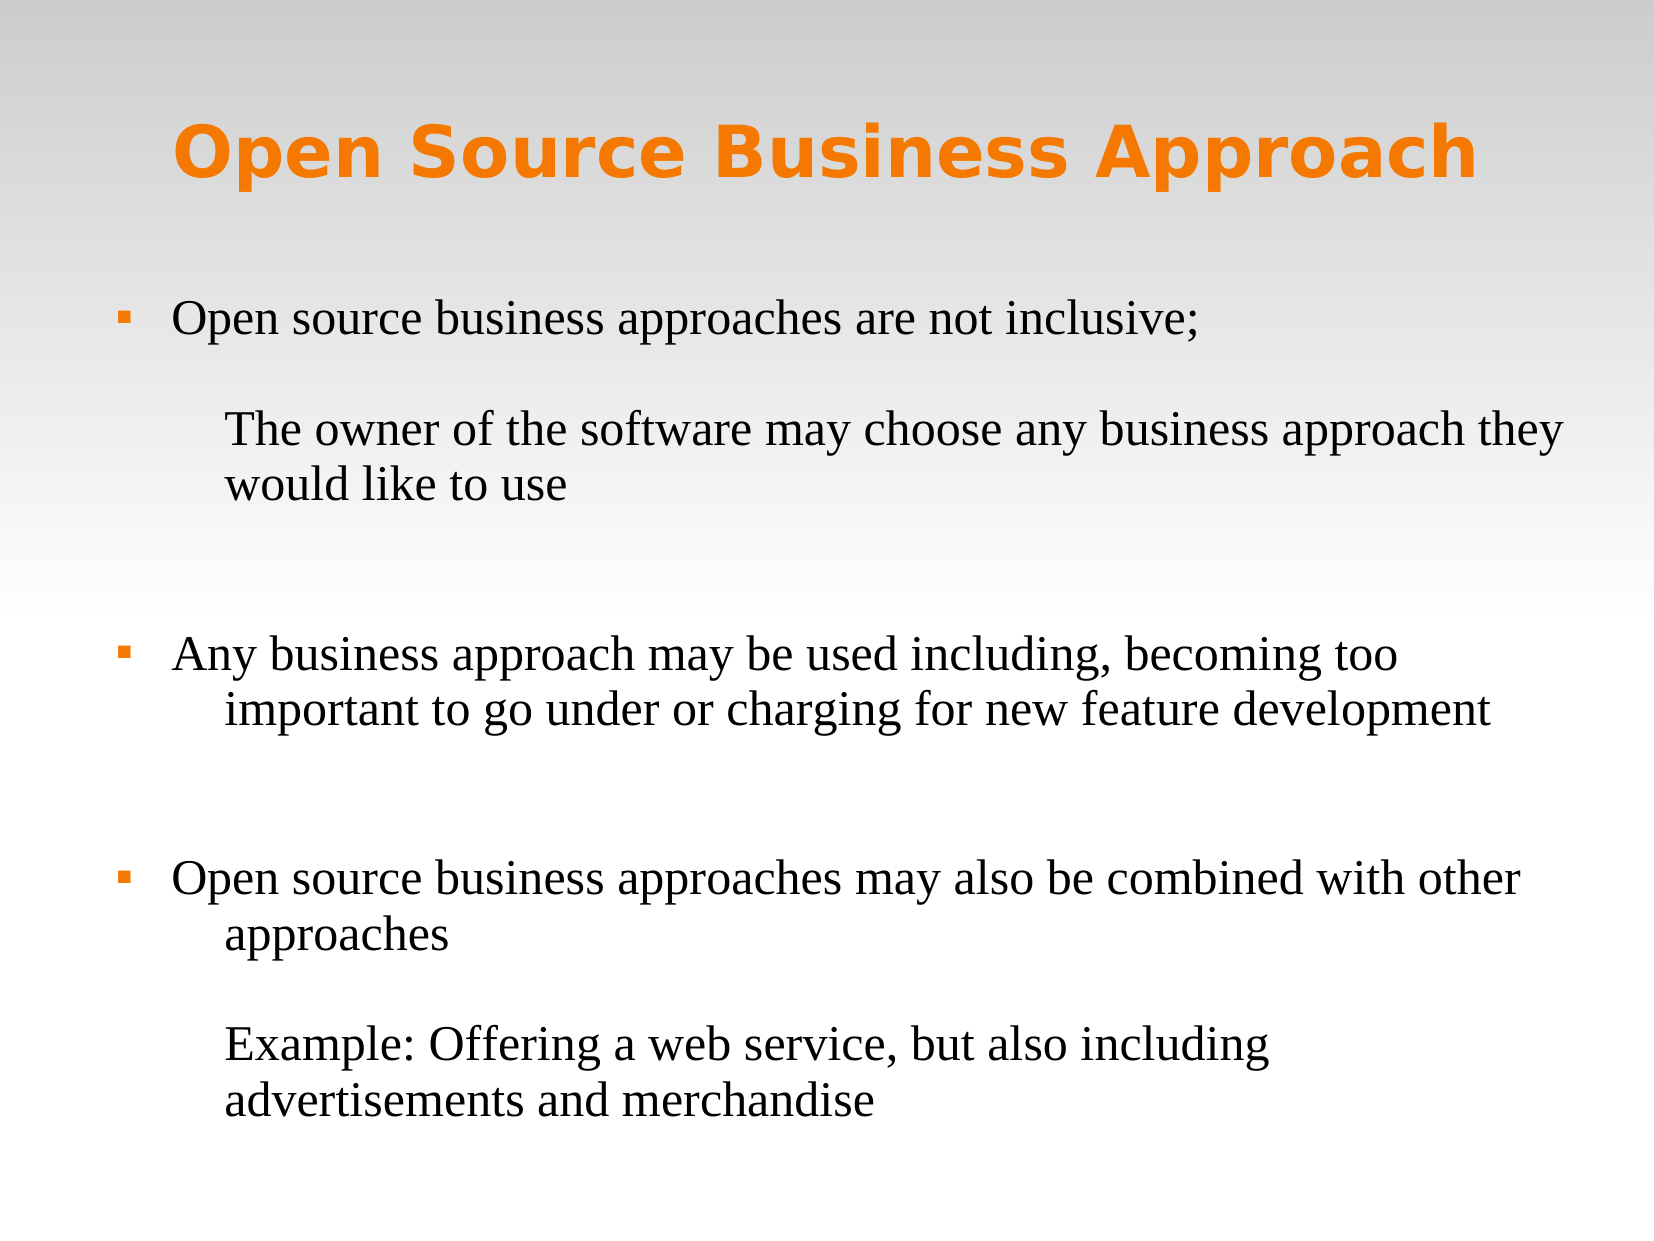

# Open Source Business Approach
Open source business approaches are not inclusive;
The owner of the software may choose any business approach they would like to use
Any business approach may be used including, becoming too important to go under or charging for new feature development
Open source business approaches may also be combined with other approaches
Example: Offering a web service, but also including advertisements and merchandise